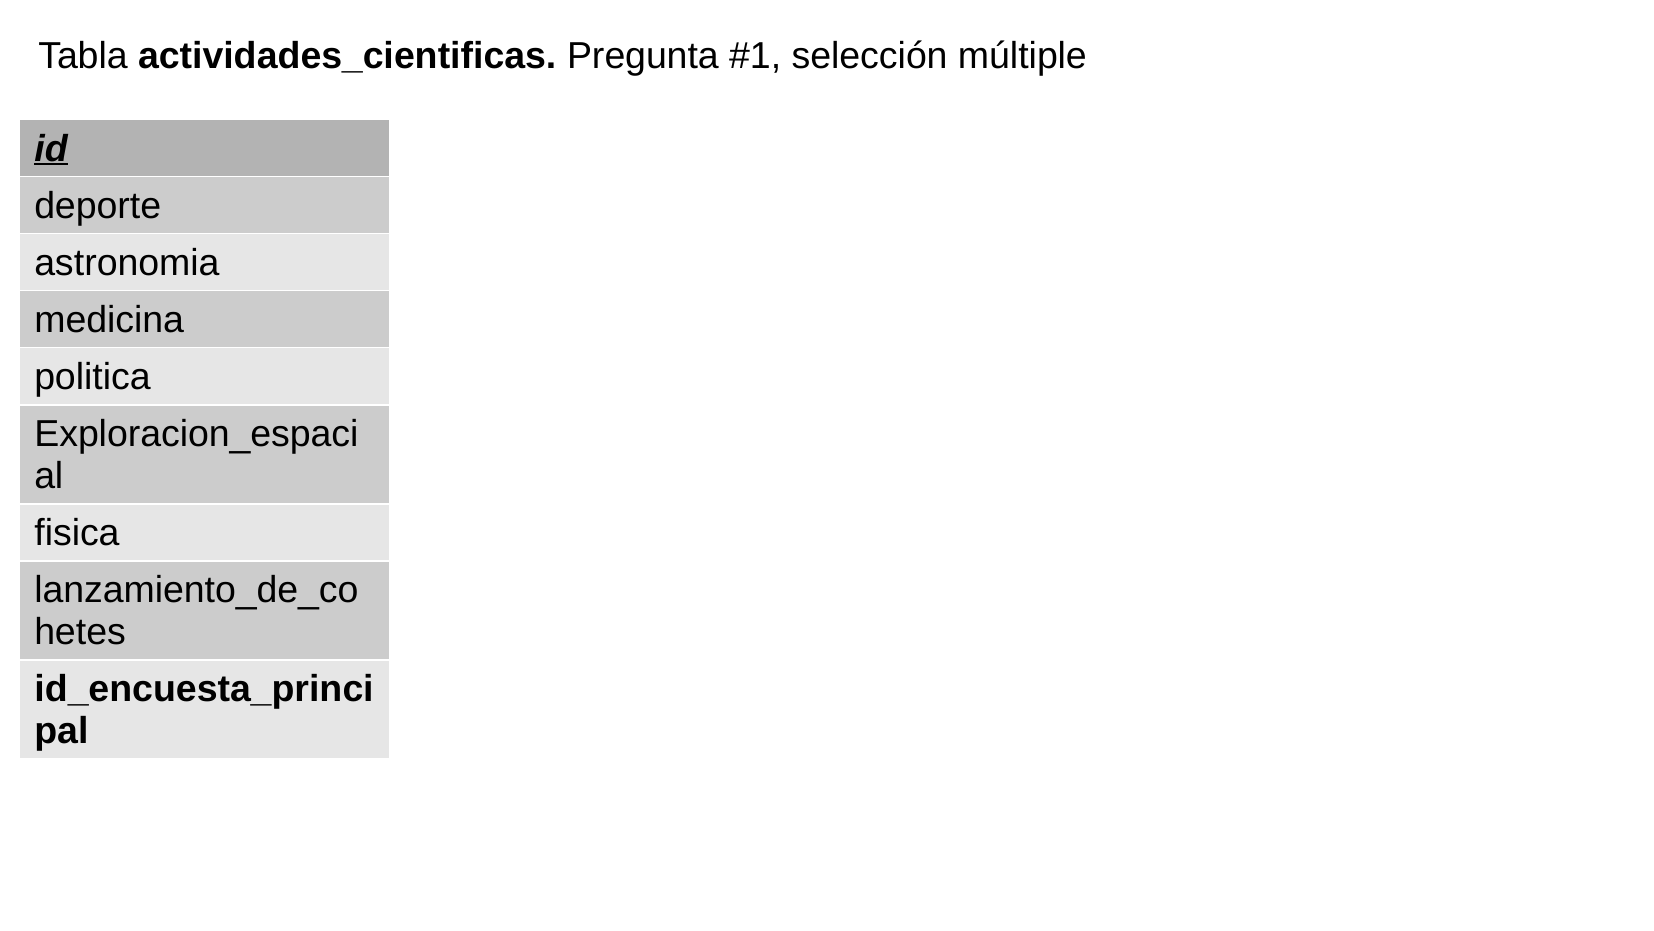

Tabla actividades_cientificas. Pregunta #1, selección múltiple
| id |
| --- |
| deporte |
| astronomia |
| medicina |
| politica |
| Exploracion\_espacial |
| fisica |
| lanzamiento\_de\_cohetes |
| id\_encuesta\_principal |